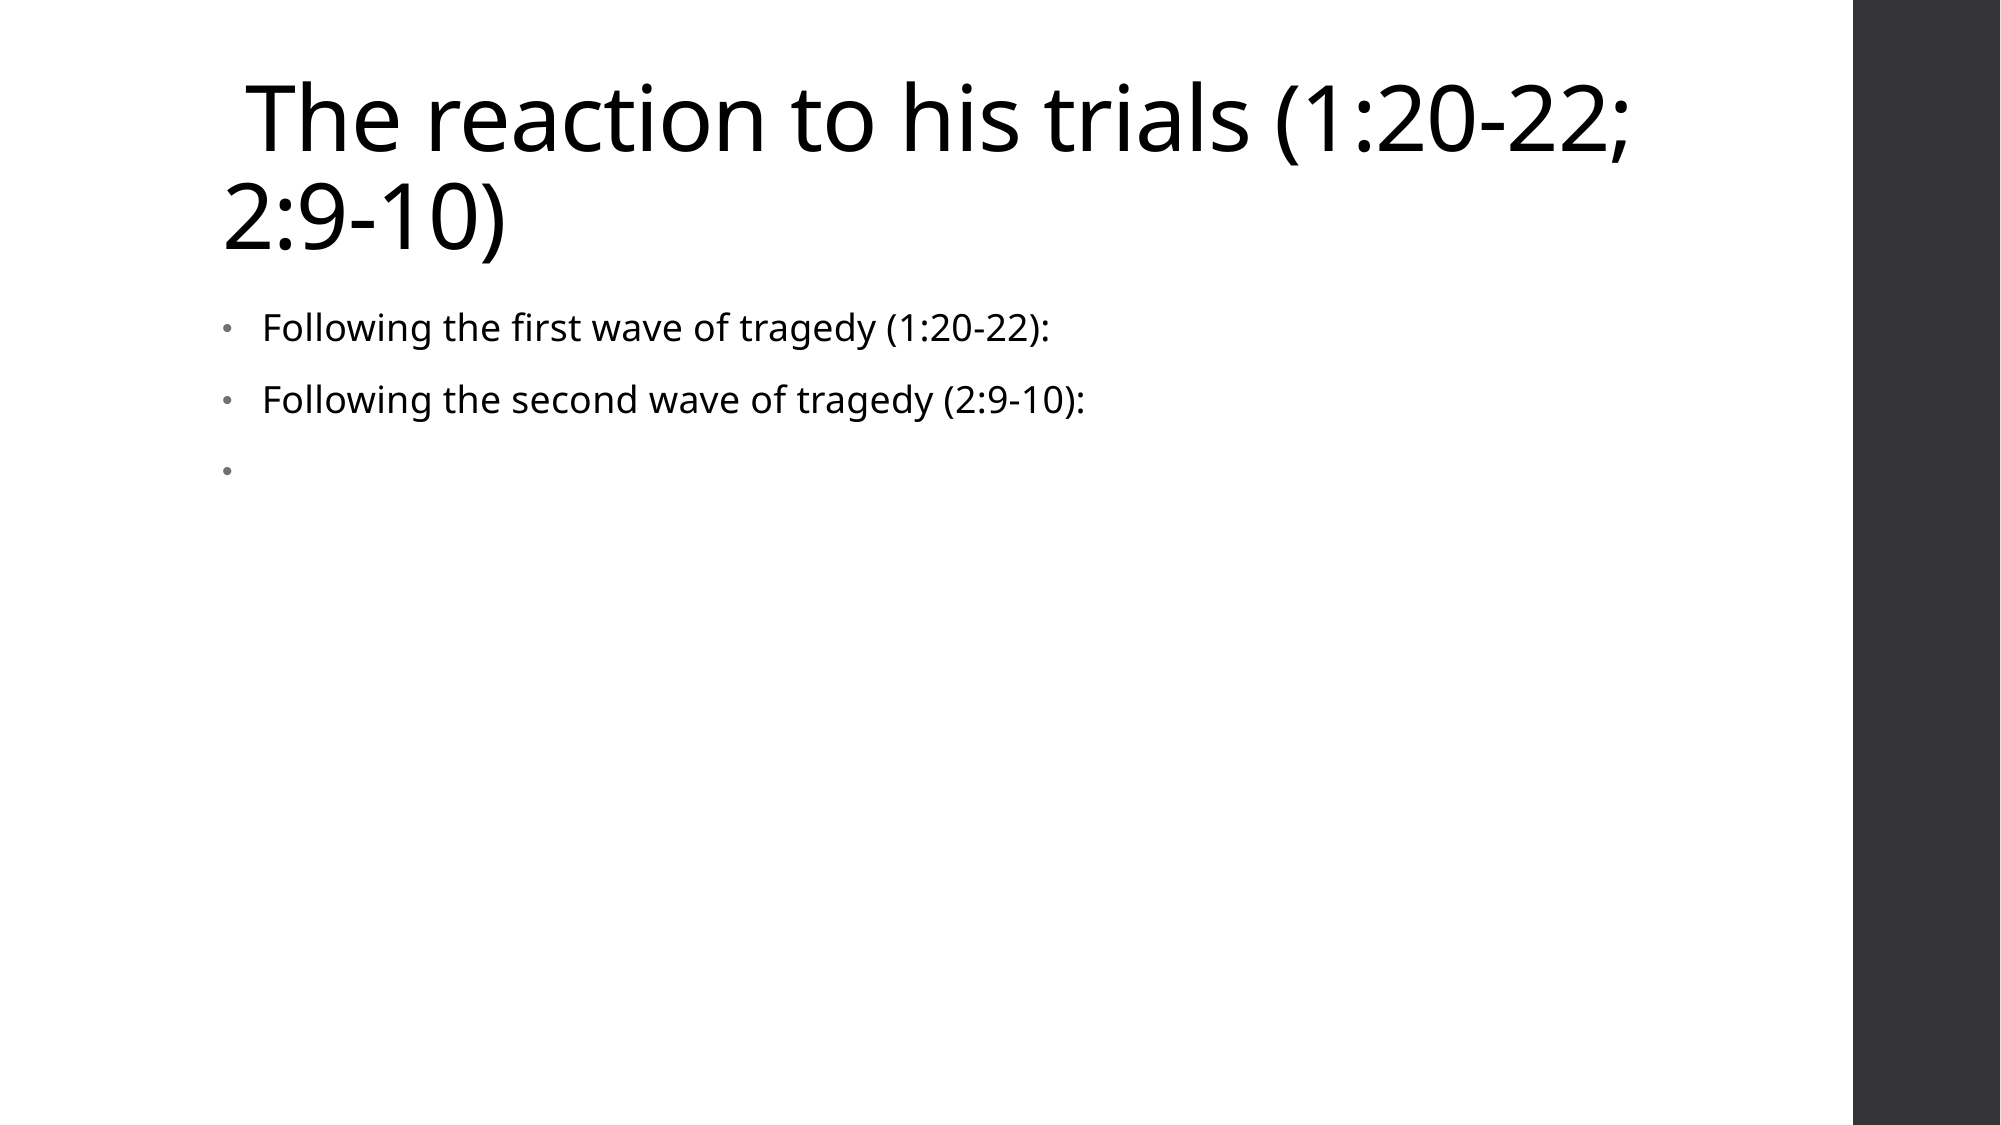

# The reaction to his trials (1:20-22; 2:9-10)
 Following the first wave of tragedy (1:20-22):
 Following the second wave of tragedy (2:9-10):